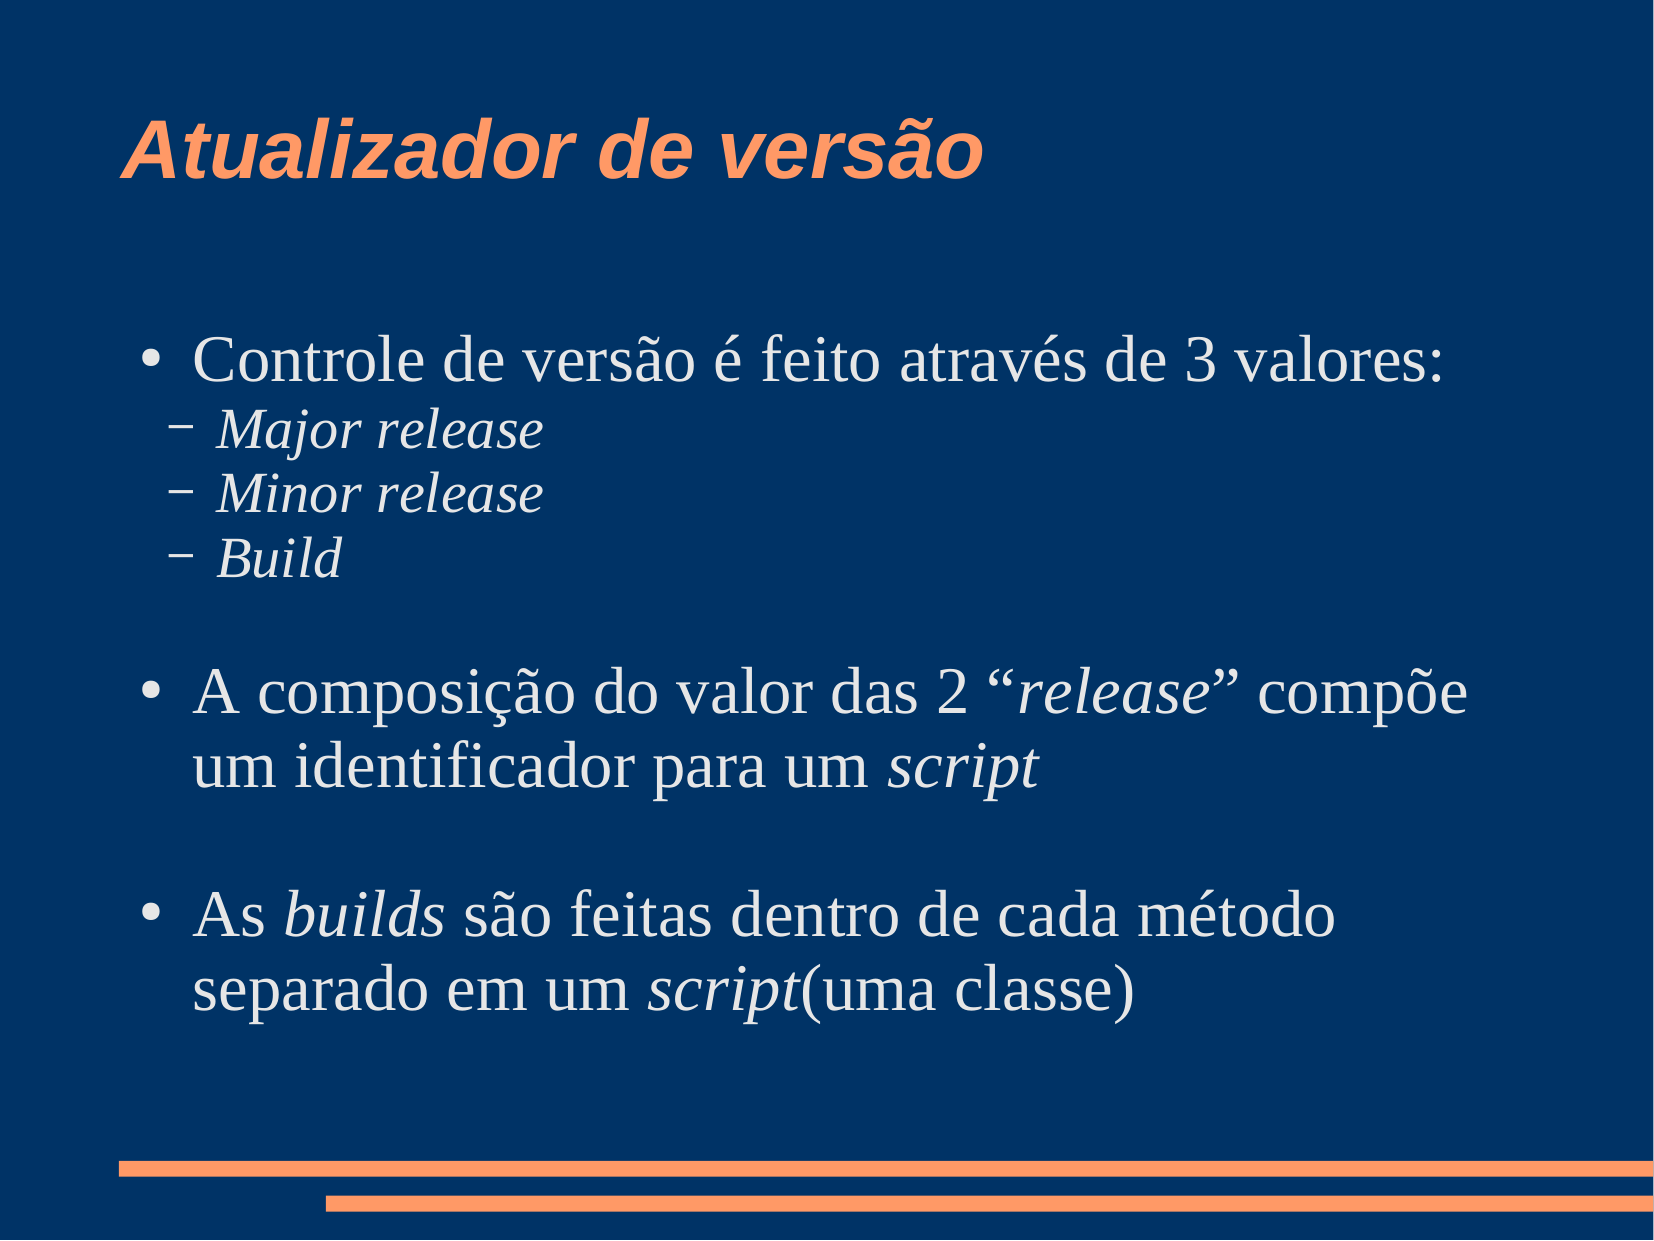

# Atualizador de versão
Controle de versão é feito através de 3 valores:
Major release
Minor release
Build
A composição do valor das 2 “release” compõe um identificador para um script
As builds são feitas dentro de cada método separado em um script(uma classe)